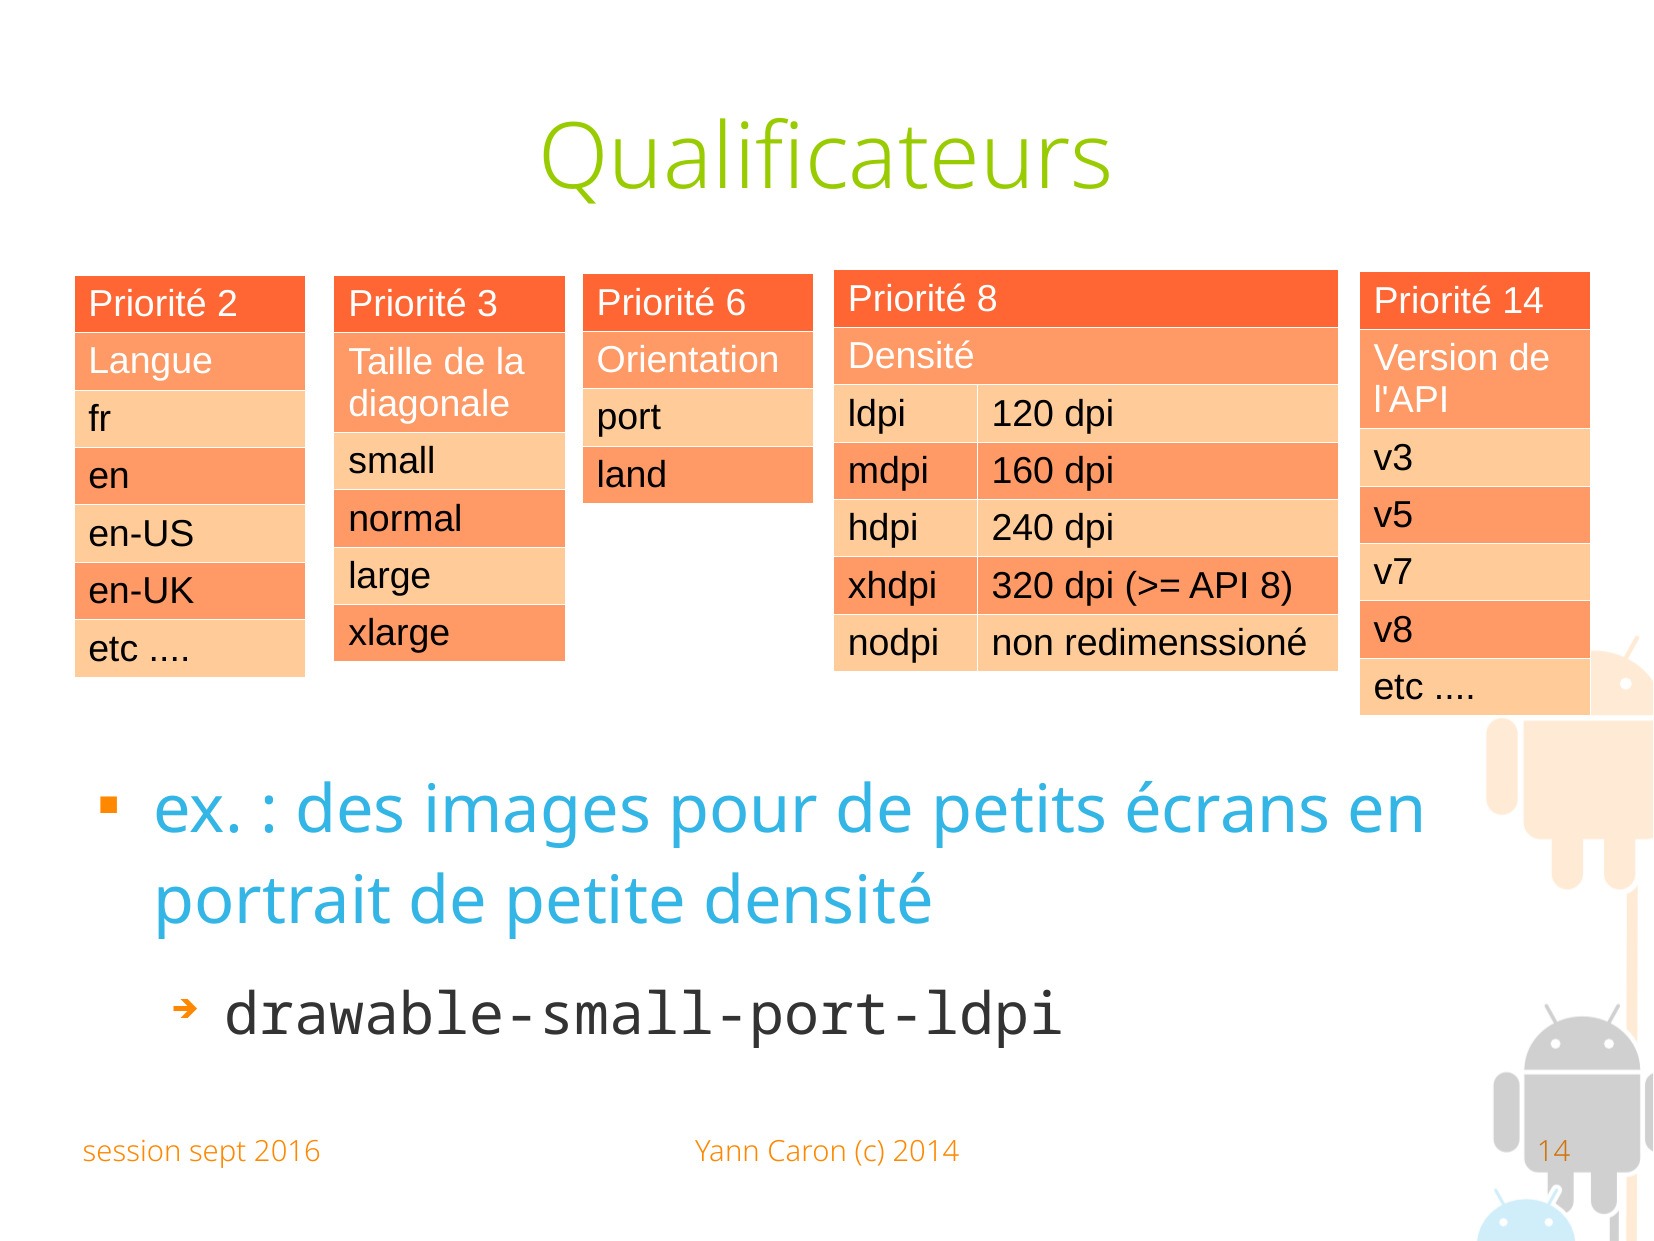

# Qualificateurs
| Priorité 8 | |
| --- | --- |
| Densité | |
| ldpi | 120 dpi |
| mdpi | 160 dpi |
| hdpi | 240 dpi |
| xhdpi | 320 dpi (>= API 8) |
| nodpi | non redimenssioné |
| Priorité 14 |
| --- |
| Version de l'API |
| v3 |
| v5 |
| v7 |
| v8 |
| etc .... |
| Priorité 6 |
| --- |
| Orientation |
| port |
| land |
| Priorité 2 |
| --- |
| Langue |
| fr |
| en |
| en-US |
| en-UK |
| etc .... |
| Priorité 3 |
| --- |
| Taille de la diagonale |
| small |
| normal |
| large |
| xlarge |
ex. : des images pour de petits écrans en portrait de petite densité
drawable-small-port-ldpi
session sept 2016
Yann Caron (c) 2014
14